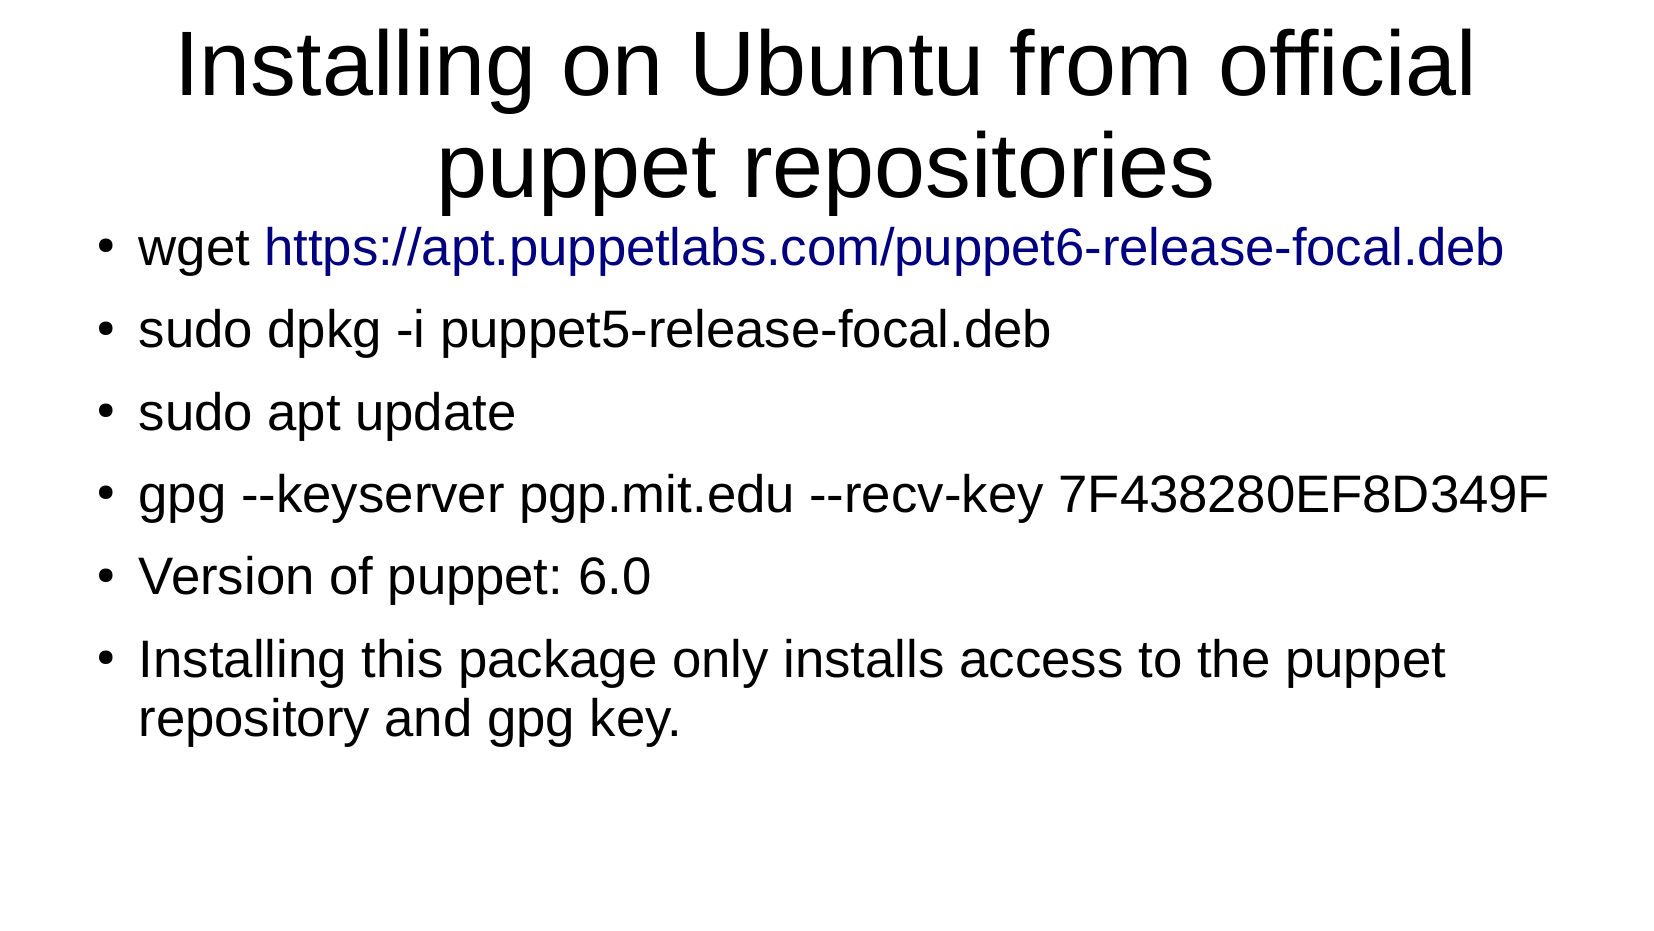

# Installing on Ubuntu from official puppet repositories
wget https://apt.puppetlabs.com/puppet6-release-focal.deb
sudo dpkg -i puppet5-release-focal.deb
sudo apt update
gpg --keyserver pgp.mit.edu --recv-key 7F438280EF8D349F
Version of puppet: 6.0
Installing this package only installs access to the puppet repository and gpg key.